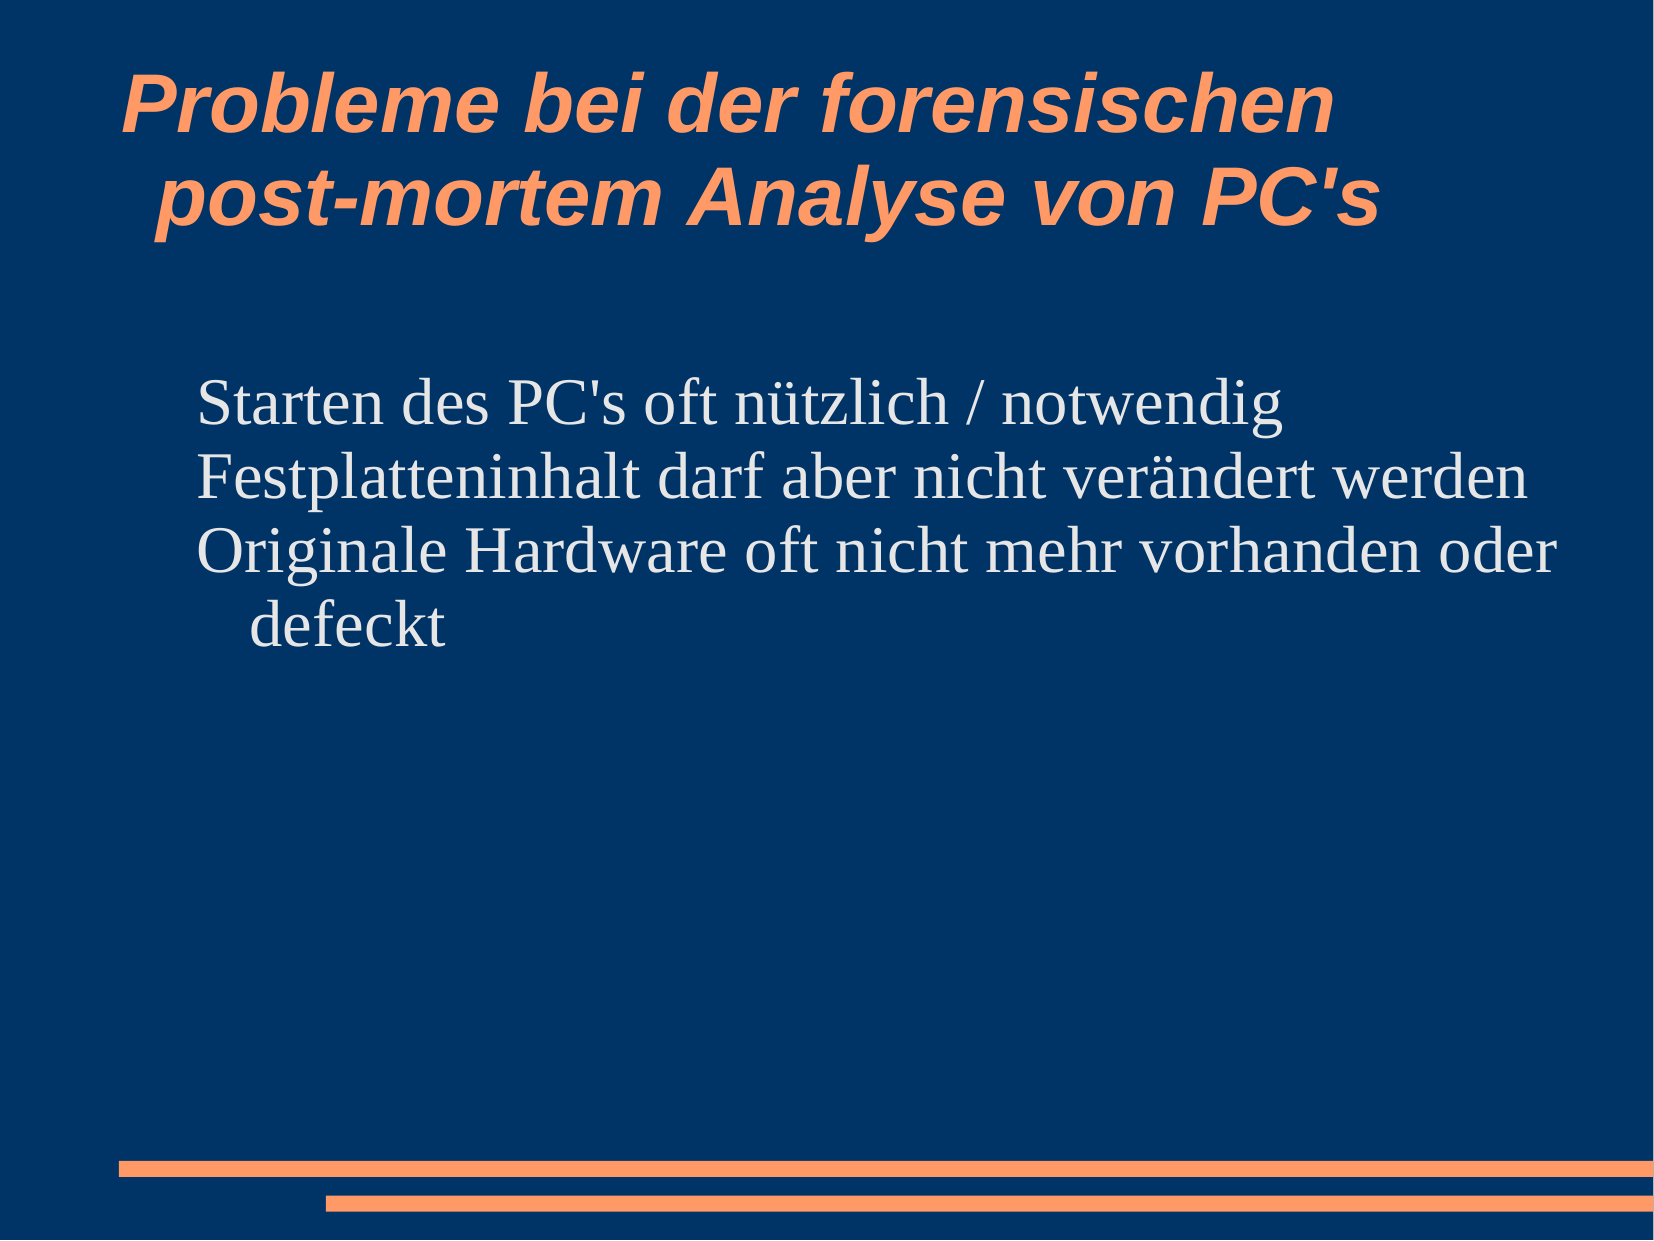

# Probleme bei der forensischen post-mortem Analyse von PC's
Starten des PC's oft nützlich / notwendig
Festplatteninhalt darf aber nicht verändert werden
Originale Hardware oft nicht mehr vorhanden oder defeckt